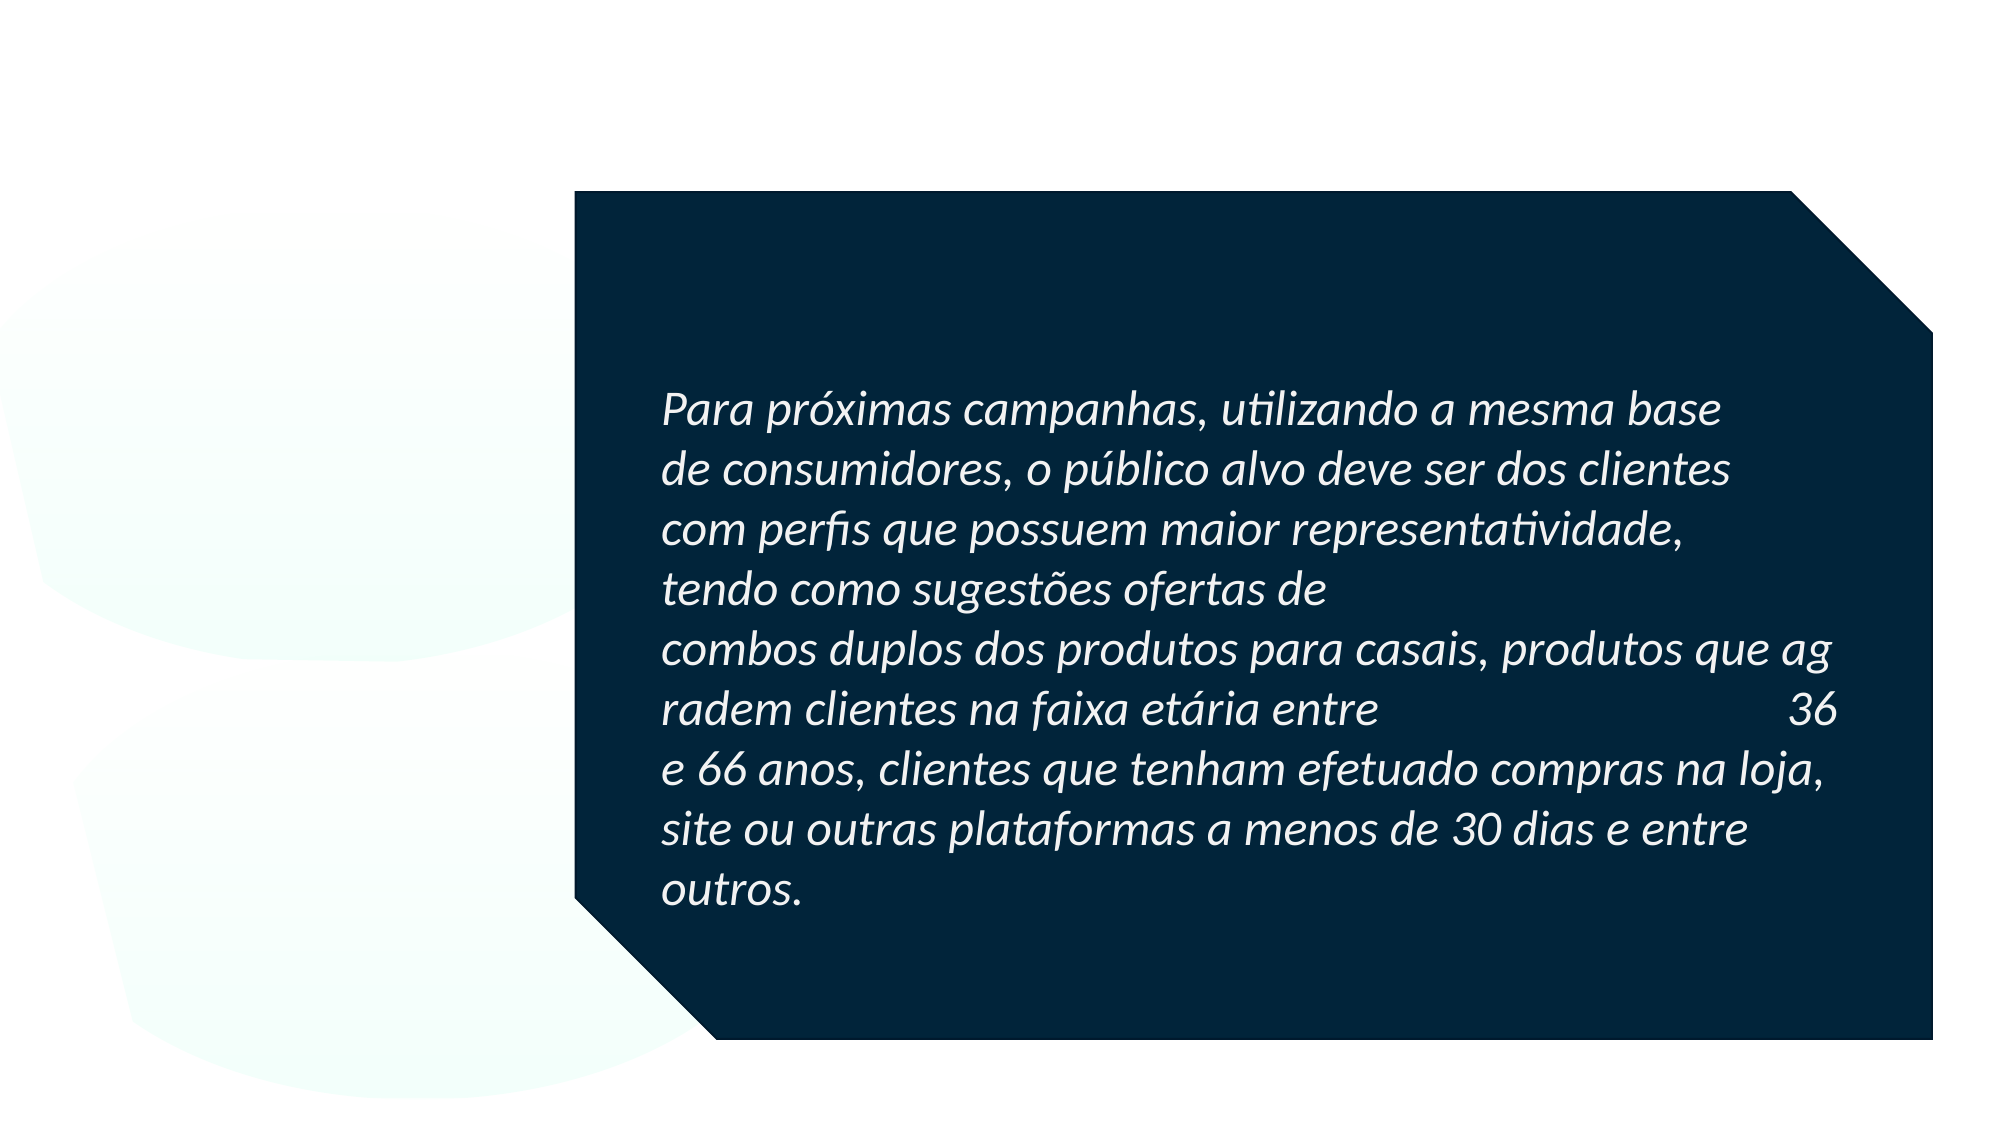

Ações
Para próximas campanhas, utilizando a mesma base de consumidores, o público alvo deve ser dos clientes
com perfis que possuem maior representatividade, tendo como sugestões ofertas de combos duplos dos produtos para casais, produtos que agradem clientes na faixa etária entre 36 e 66 anos, clientes que tenham efetuado compras na loja, site ou outras plataformas a menos de 30 dias e entre outros.